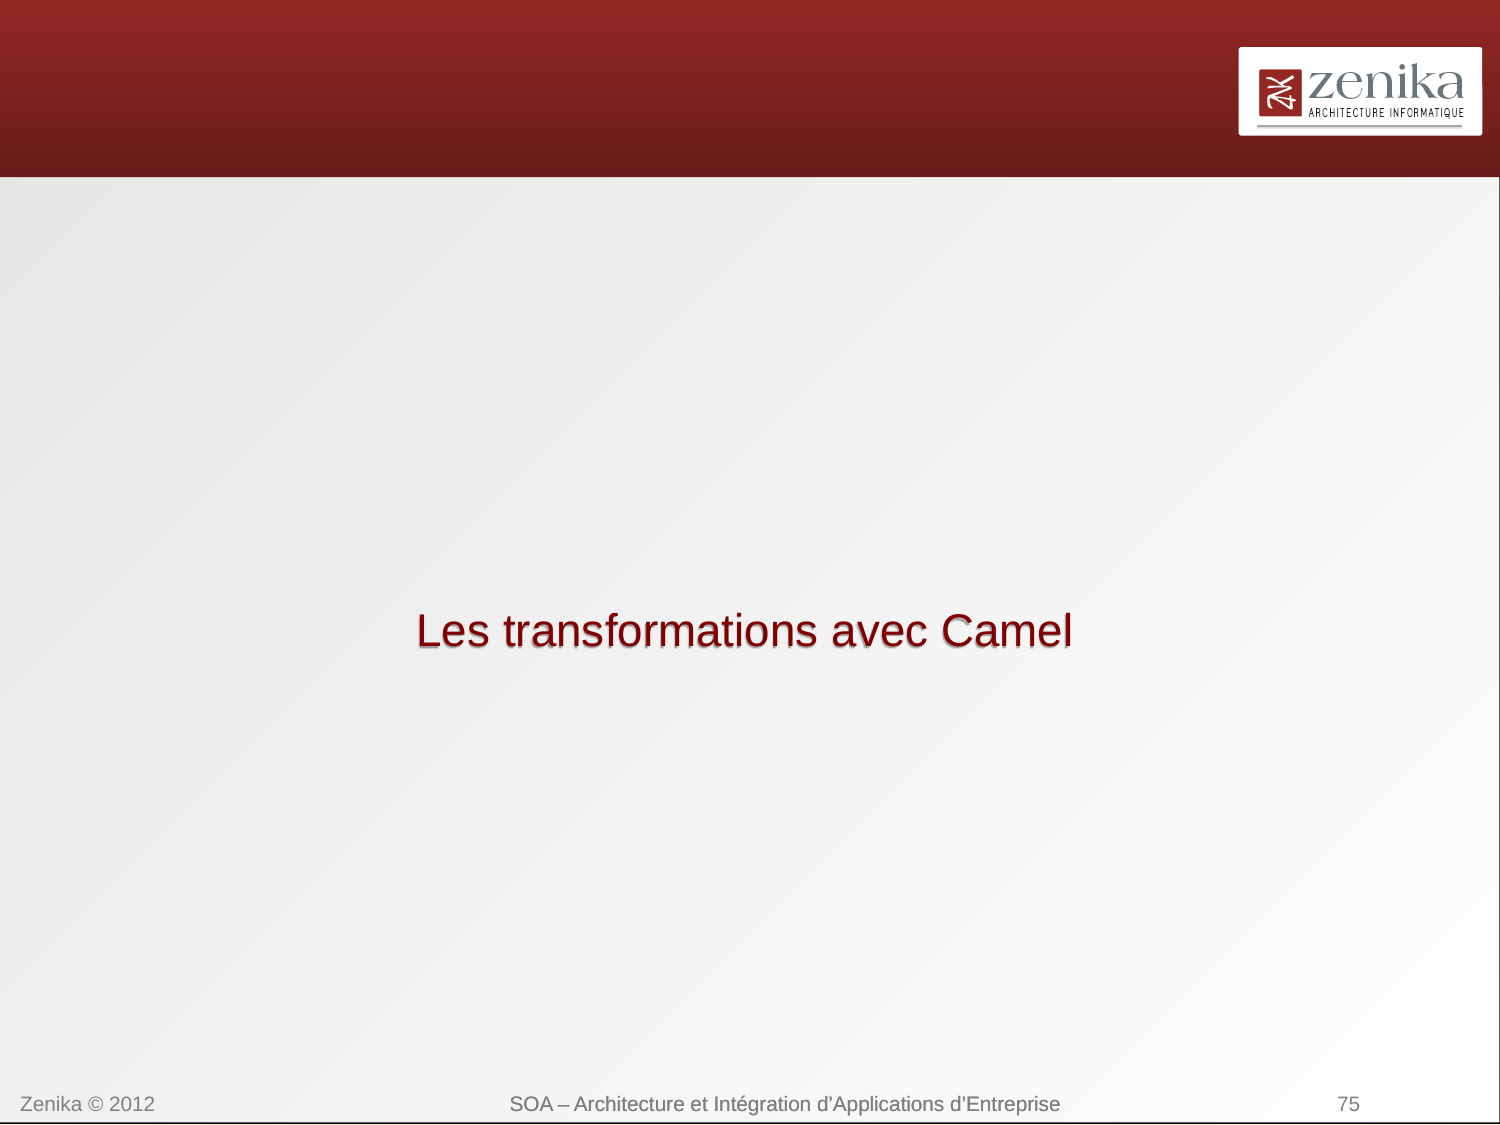

# Les transformations avec Camel
SOA – Architecture et Intégration d’Applications d’Entreprise